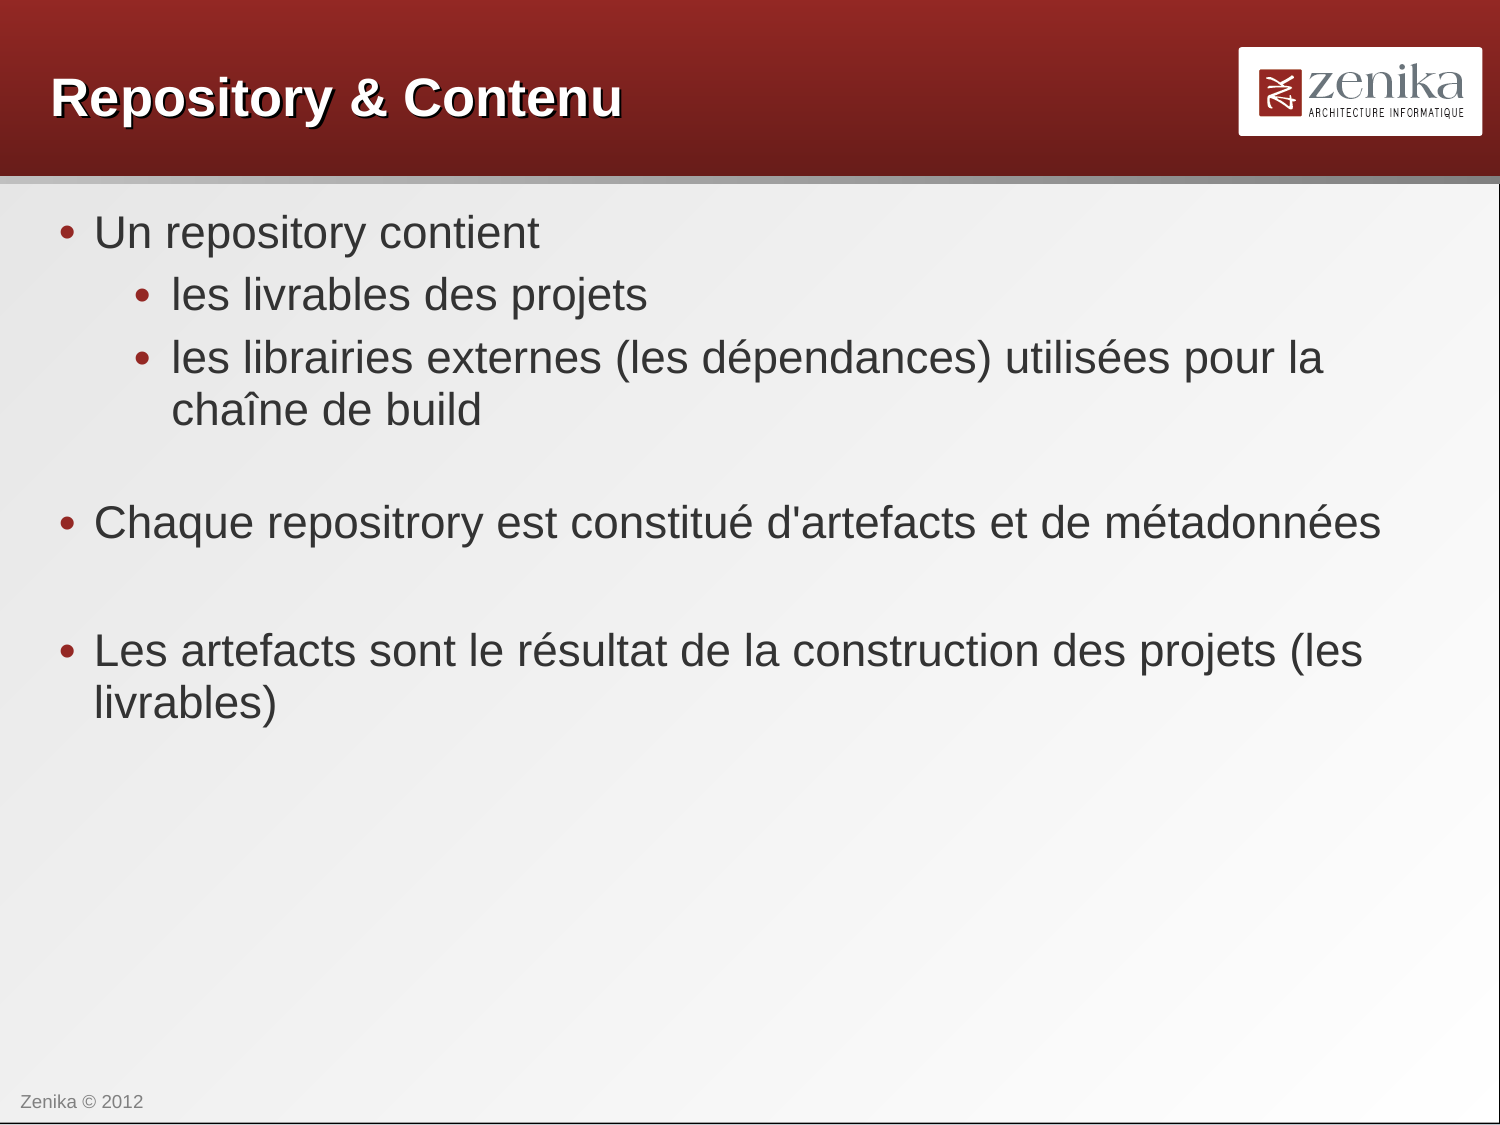

# Repository & Contenu
Un repository contient
les livrables des projets
les librairies externes (les dépendances) utilisées pour la chaîne de build
Chaque repositrory est constitué d'artefacts et de métadonnées
Les artefacts sont le résultat de la construction des projets (les livrables)